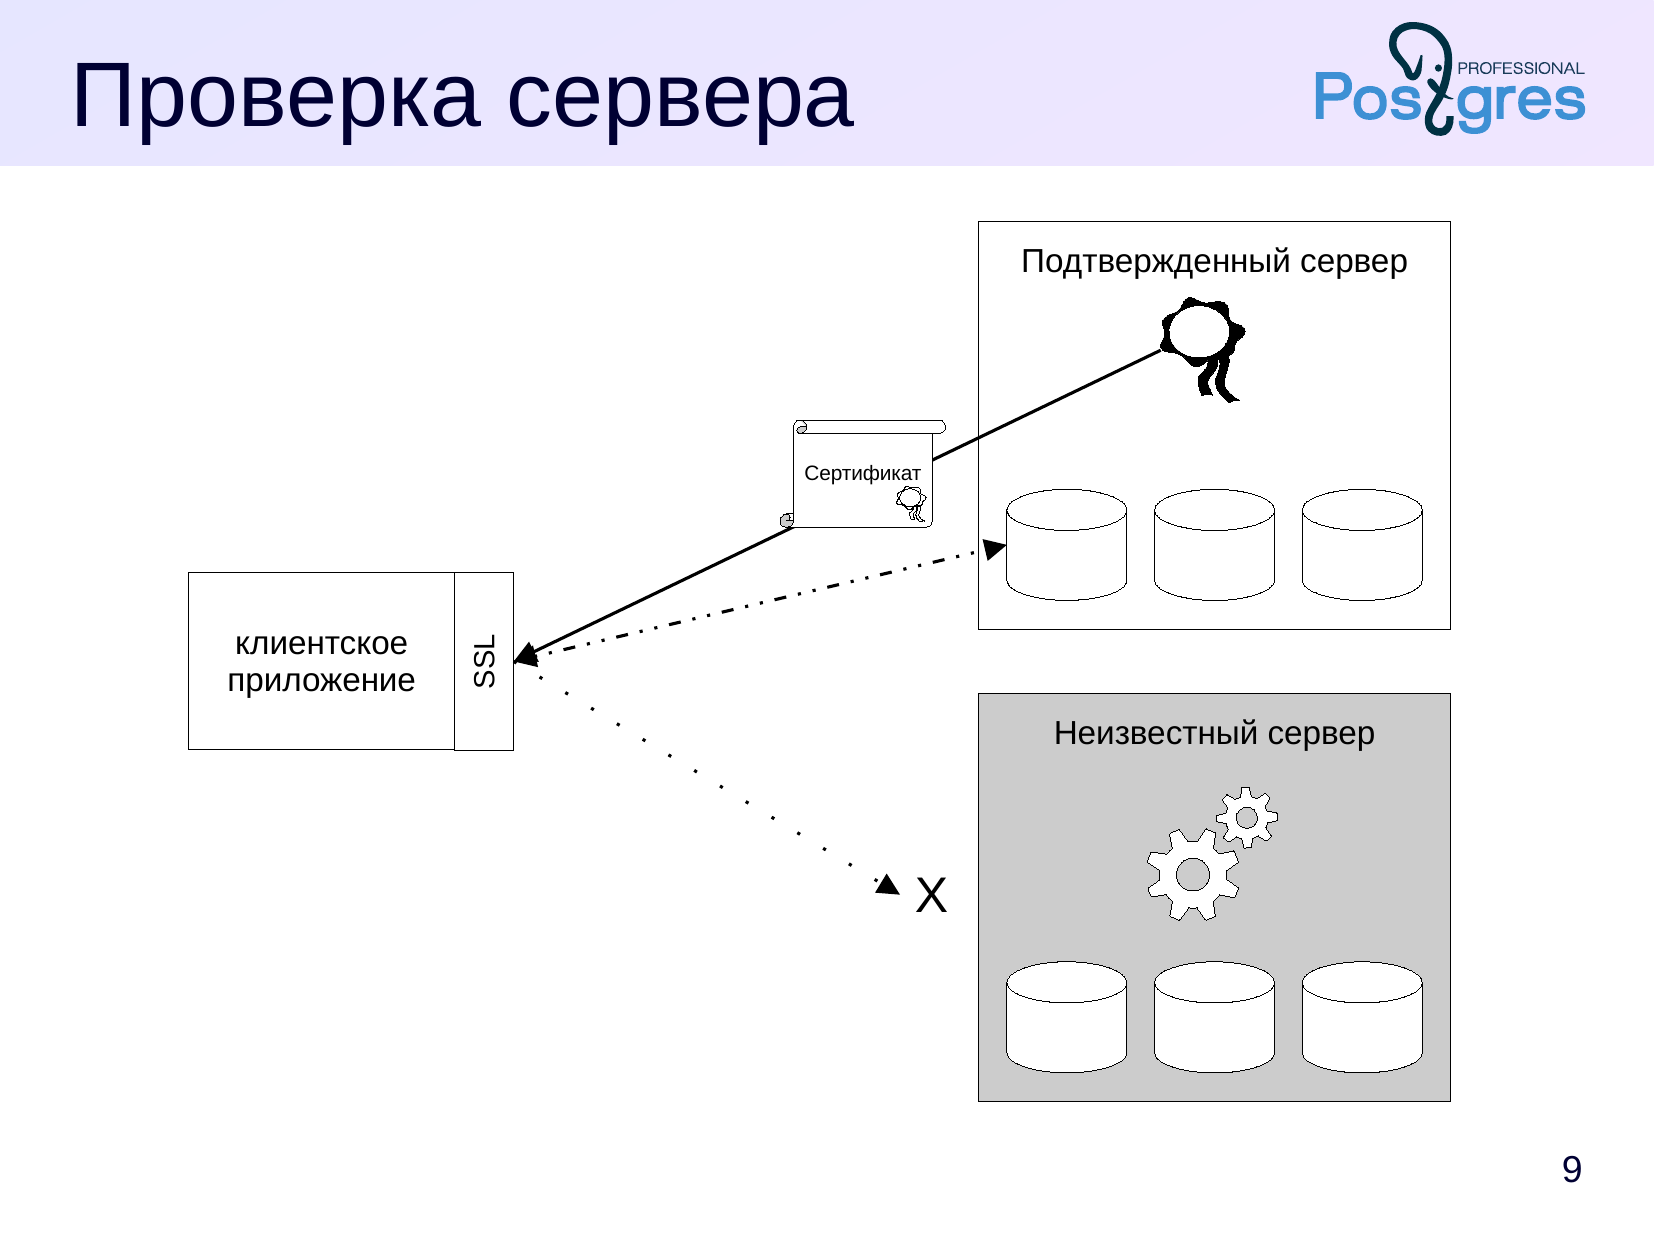

# Проверка сервера
PostgreSQL
Подтвержденный сервер
Сертификат
клиентское
приложение
SSL
PostgreSQL
Неизвестный сервер
Х